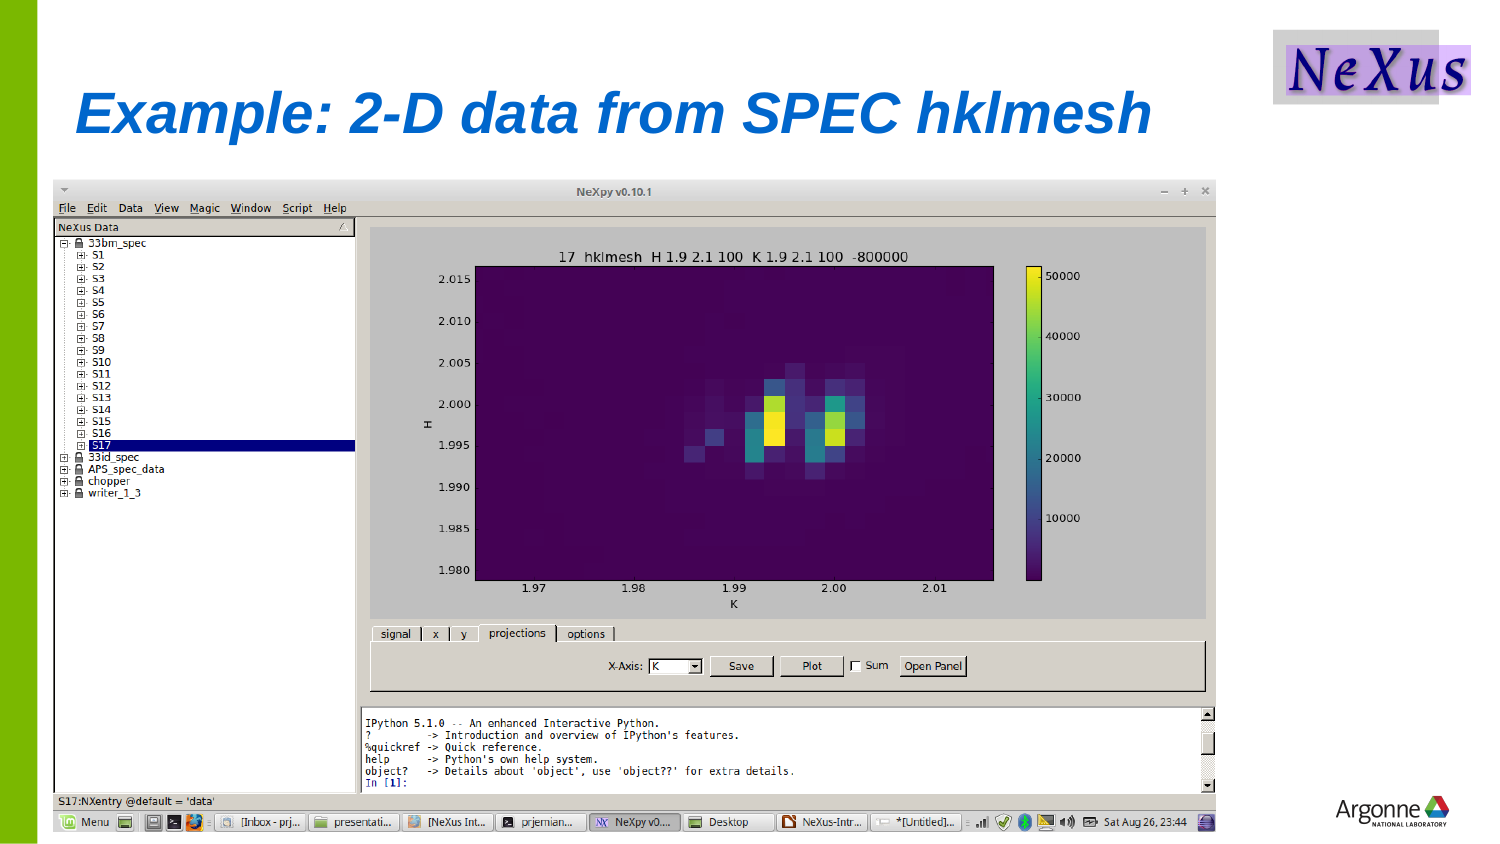

Example: 2-D data from SPEC hklmesh
#